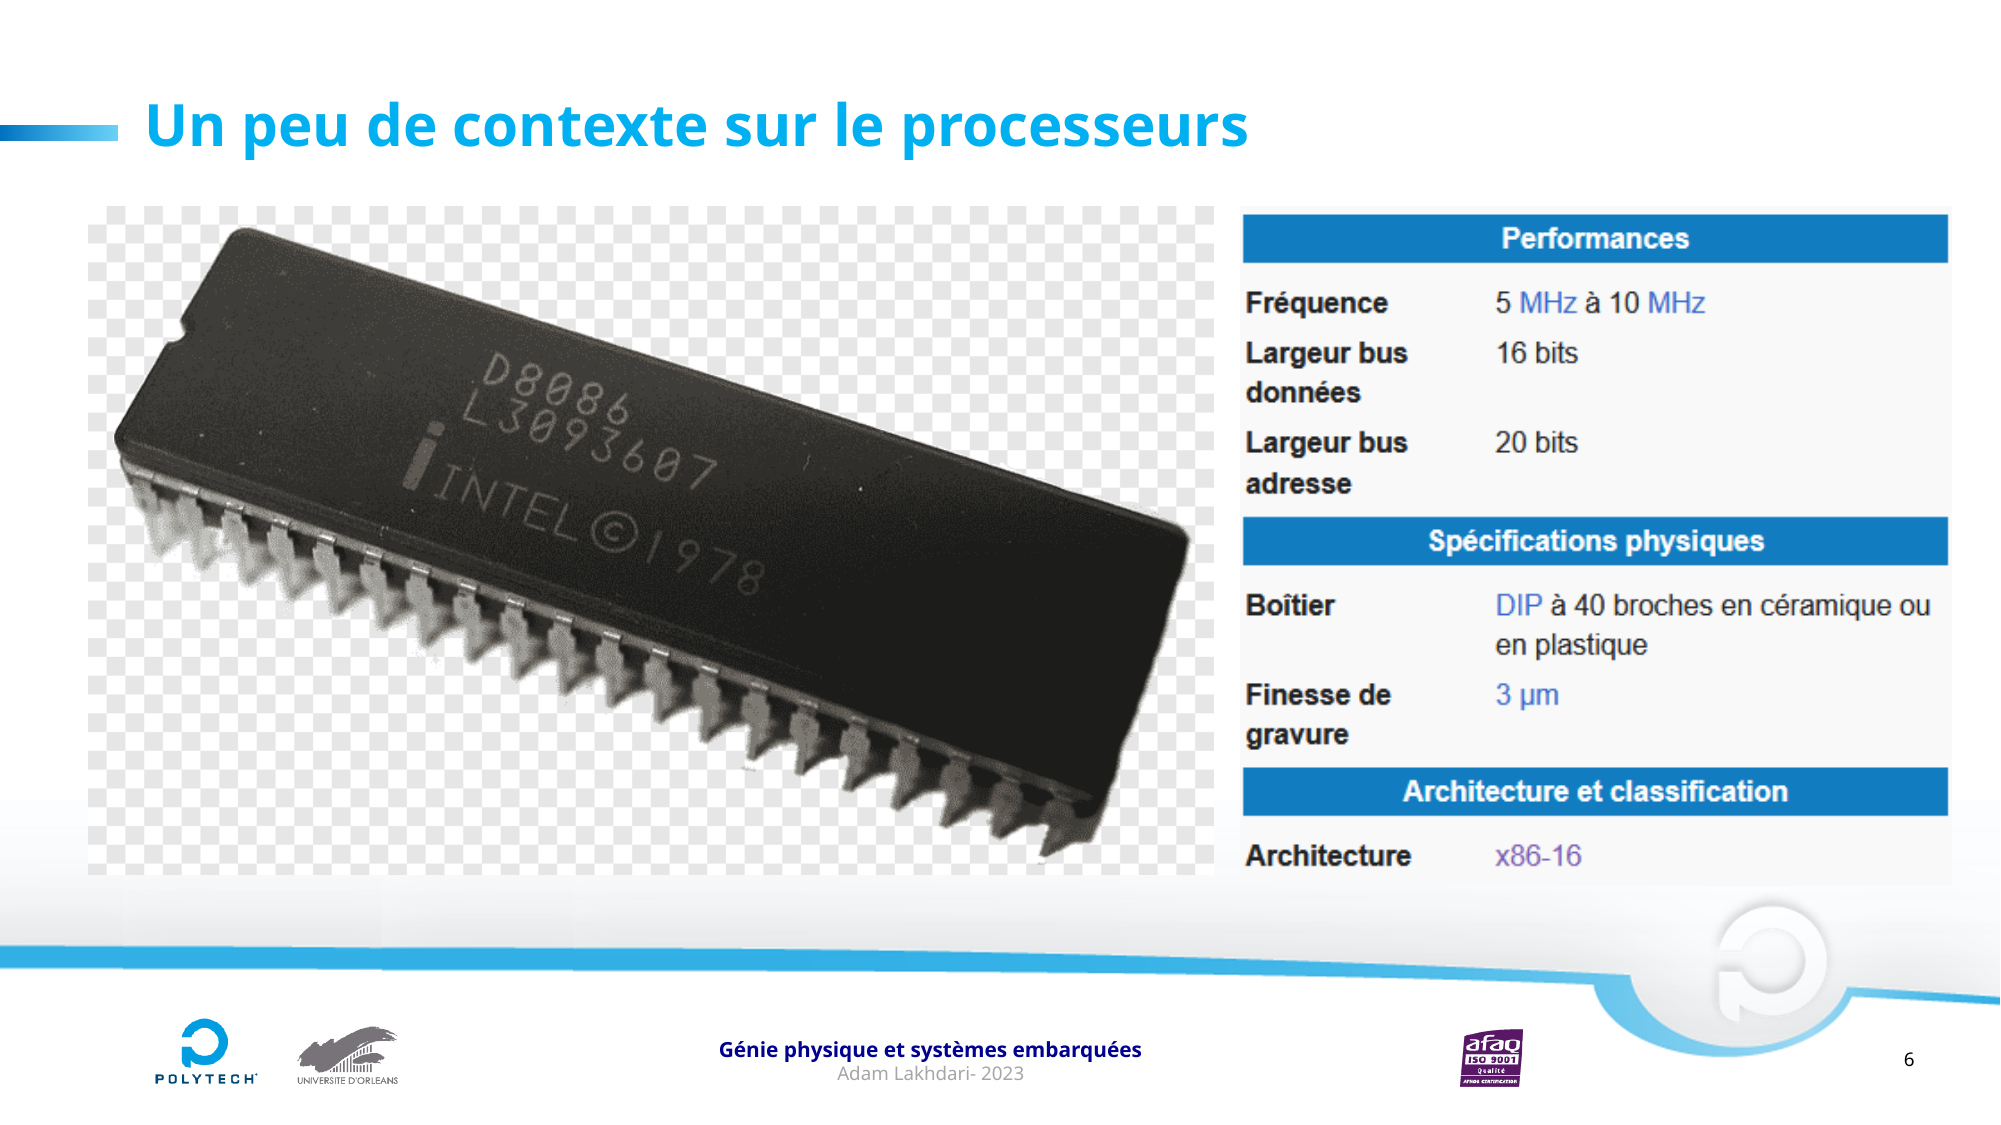

# Un peu de contexte sur le processeurs
Génie physique et systèmes embarquées
Adam Lakhdari- 2023
6